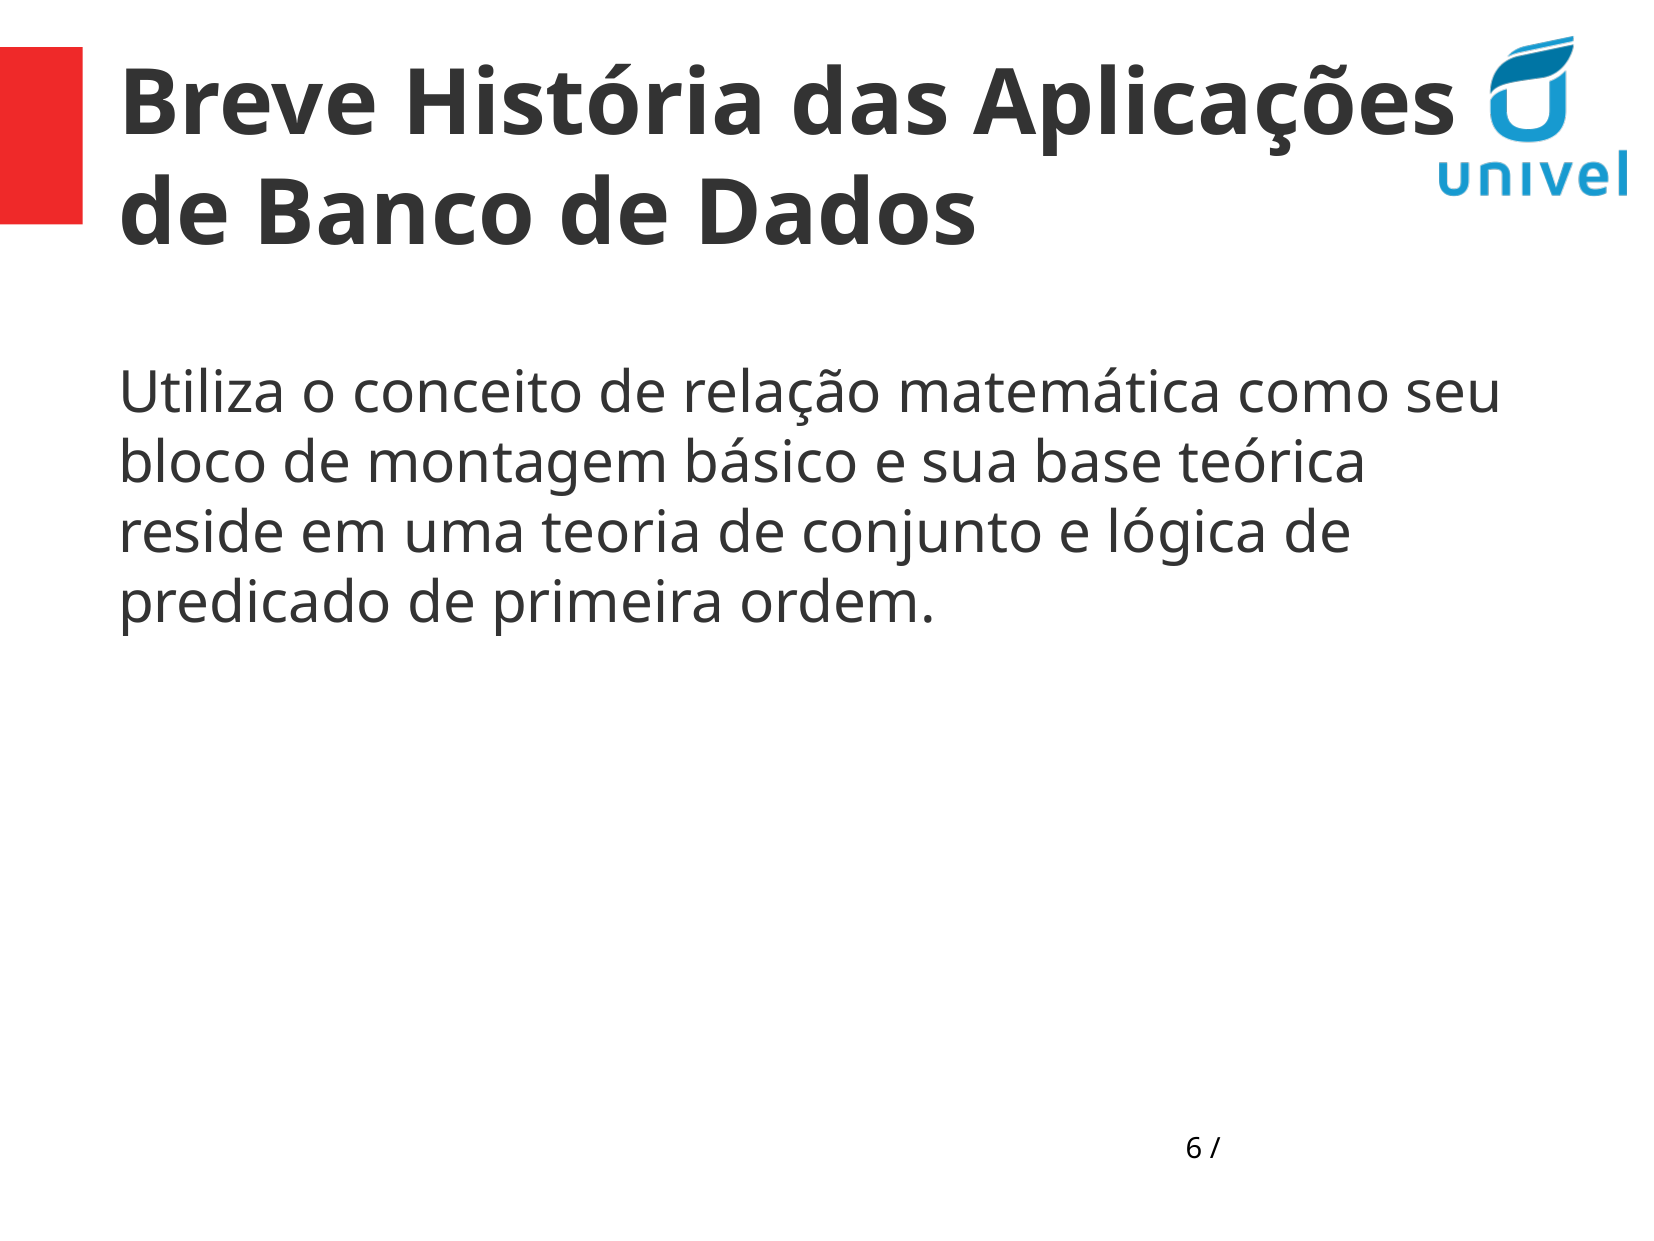

# Breve História das Aplicações de Banco de Dados
Utiliza o conceito de relação matemática como seu bloco de montagem básico e sua base teórica reside em uma teoria de conjunto e lógica de predicado de primeira ordem.